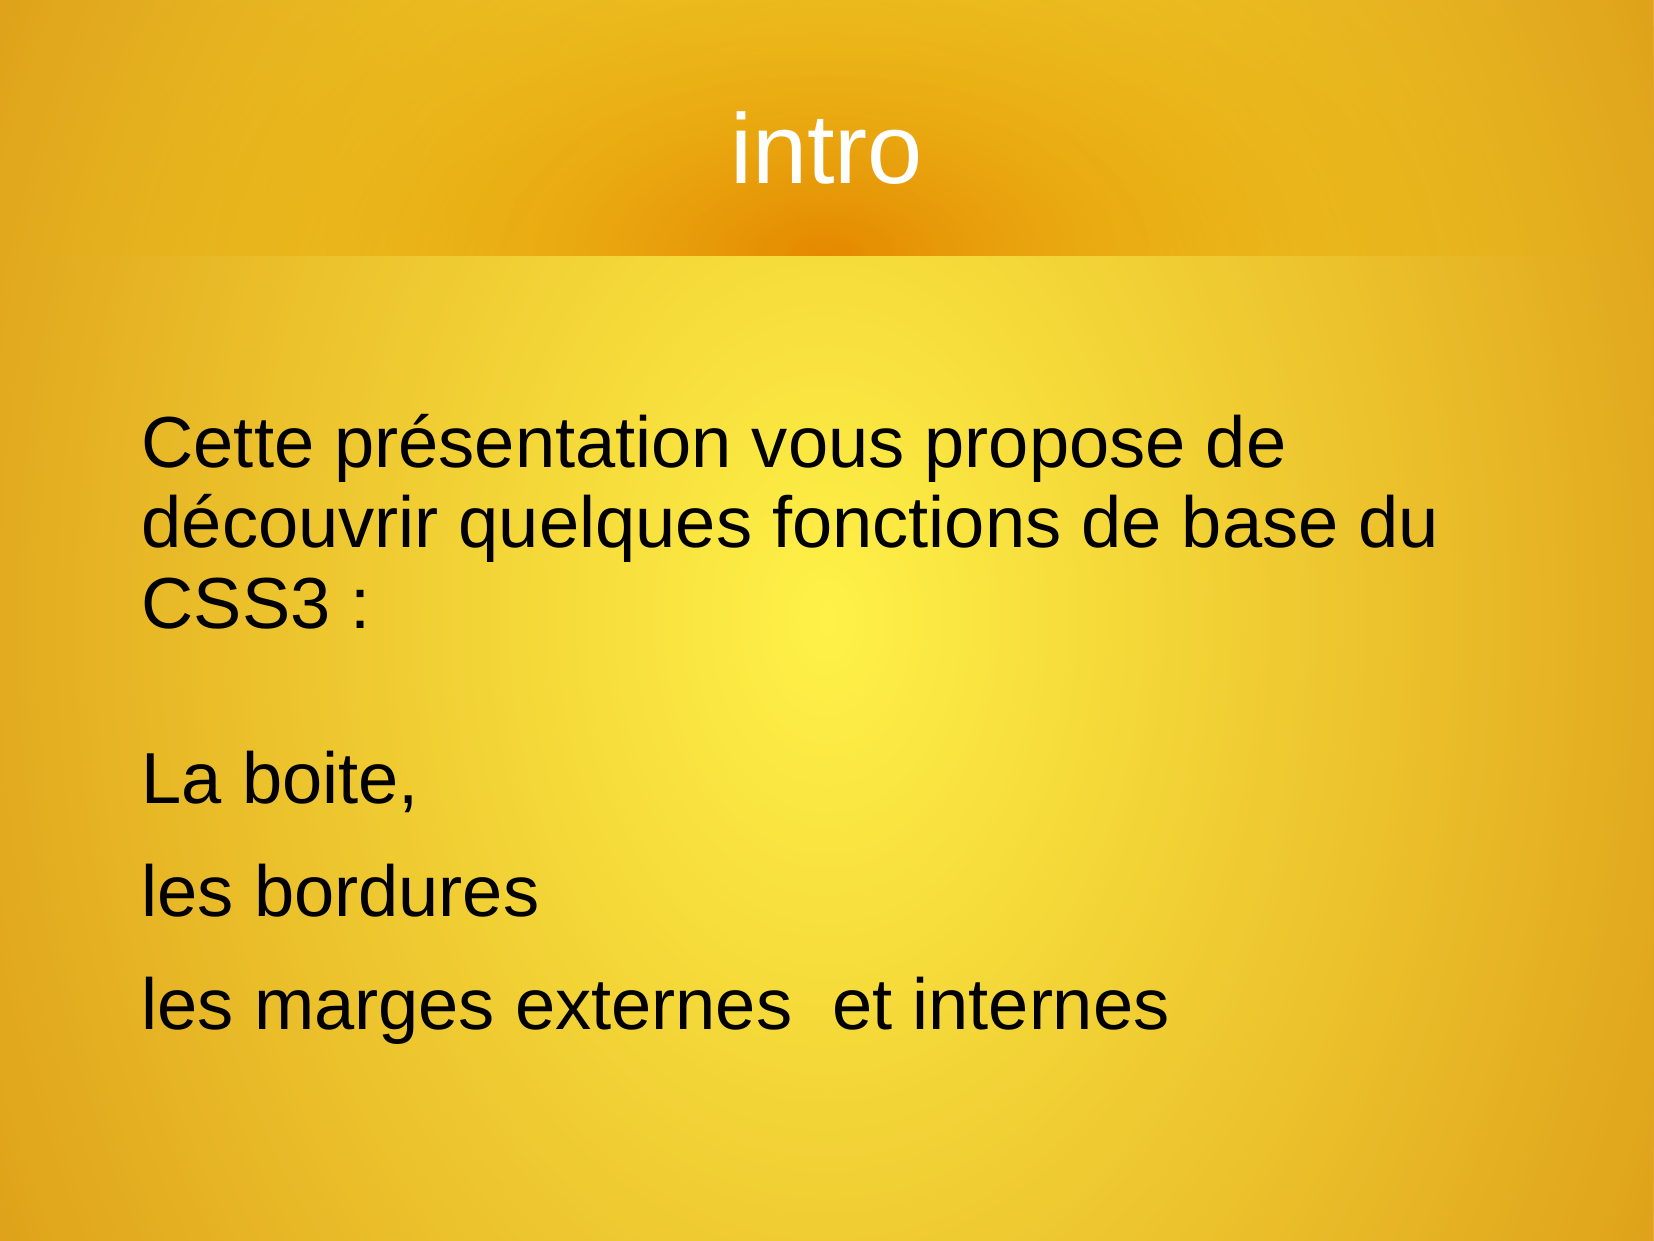

# intro
Cette présentation vous propose de découvrir quelques fonctions de base du CSS3 :
La boite,
les bordures
les marges externes et internes